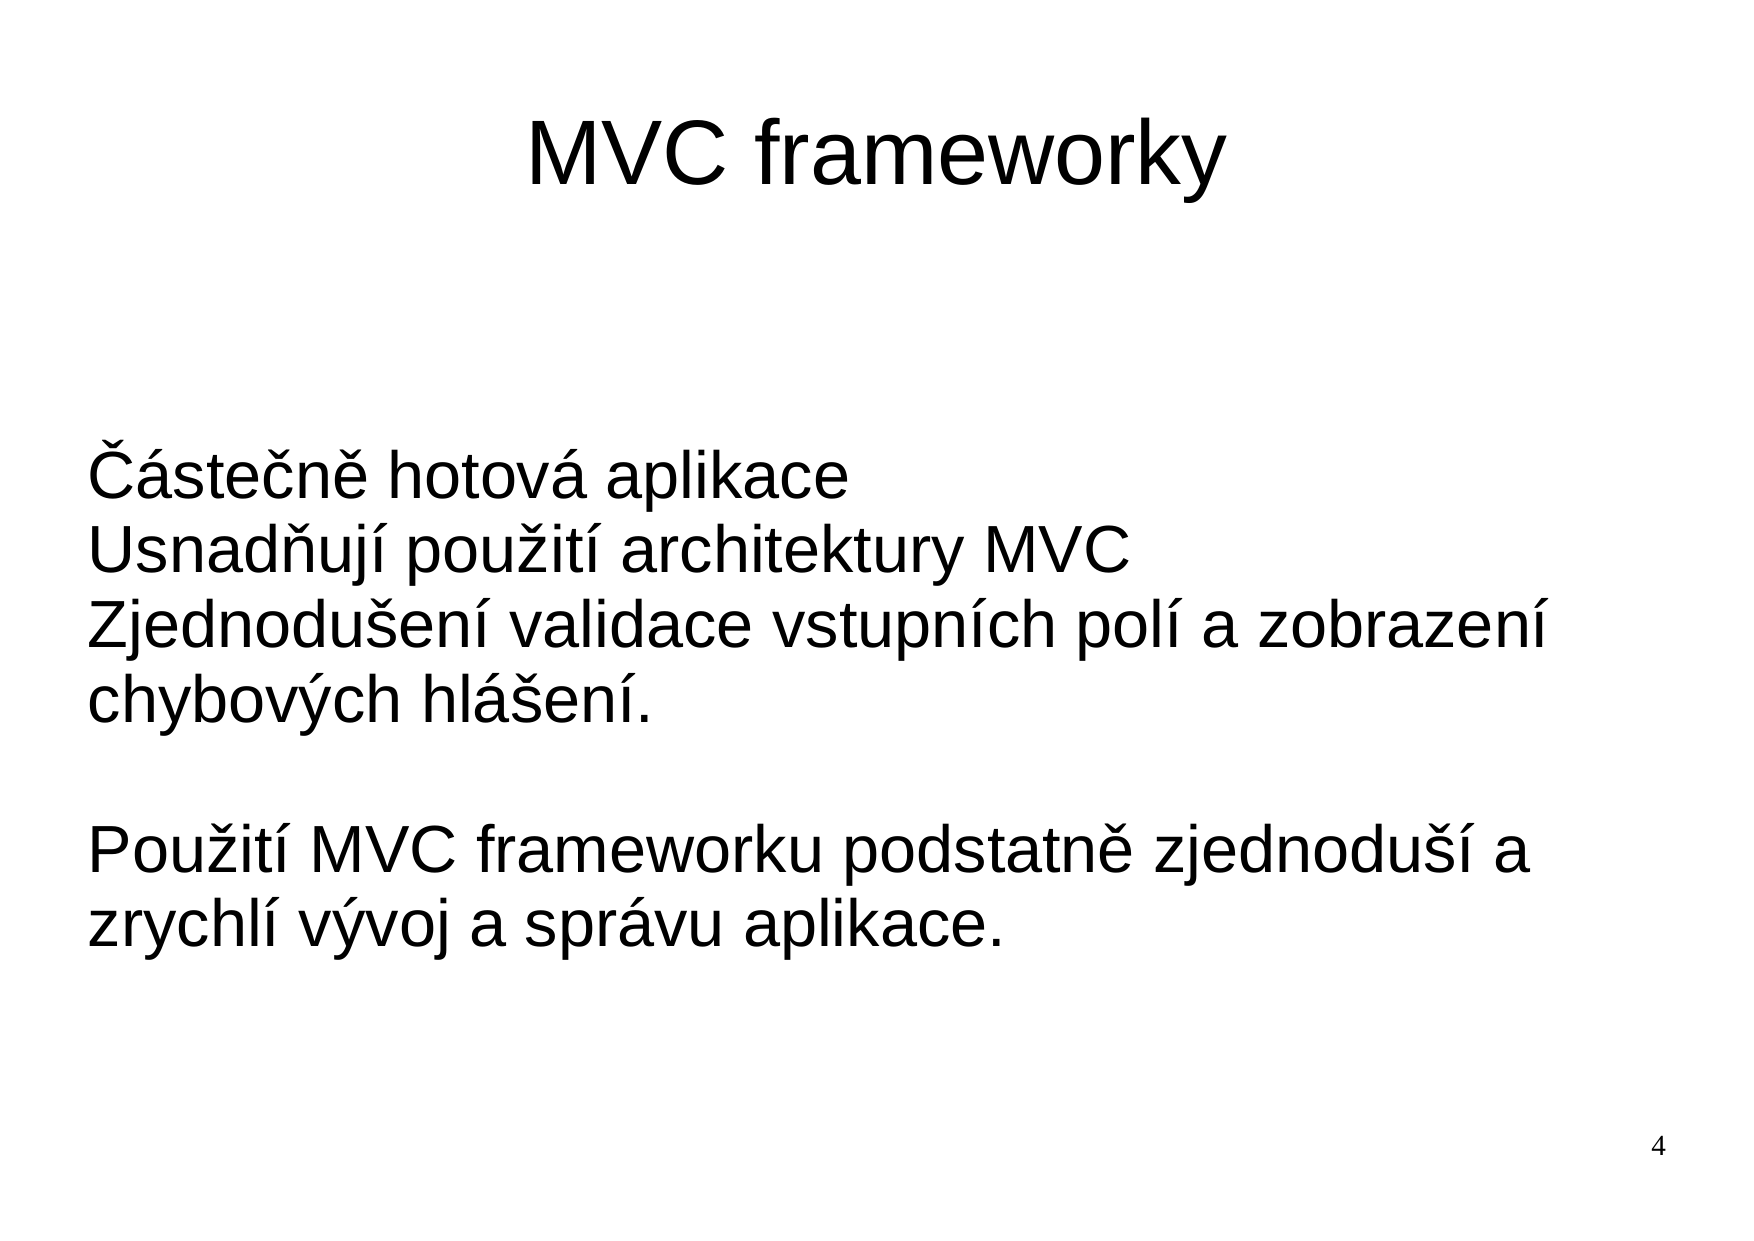

# MVC frameworky
Částečně hotová aplikace
Usnadňují použití architektury MVC
Zjednodušení validace vstupních polí a zobrazení chybových hlášení.
Použití MVC frameworku podstatně zjednoduší a zrychlí vývoj a správu aplikace.
4